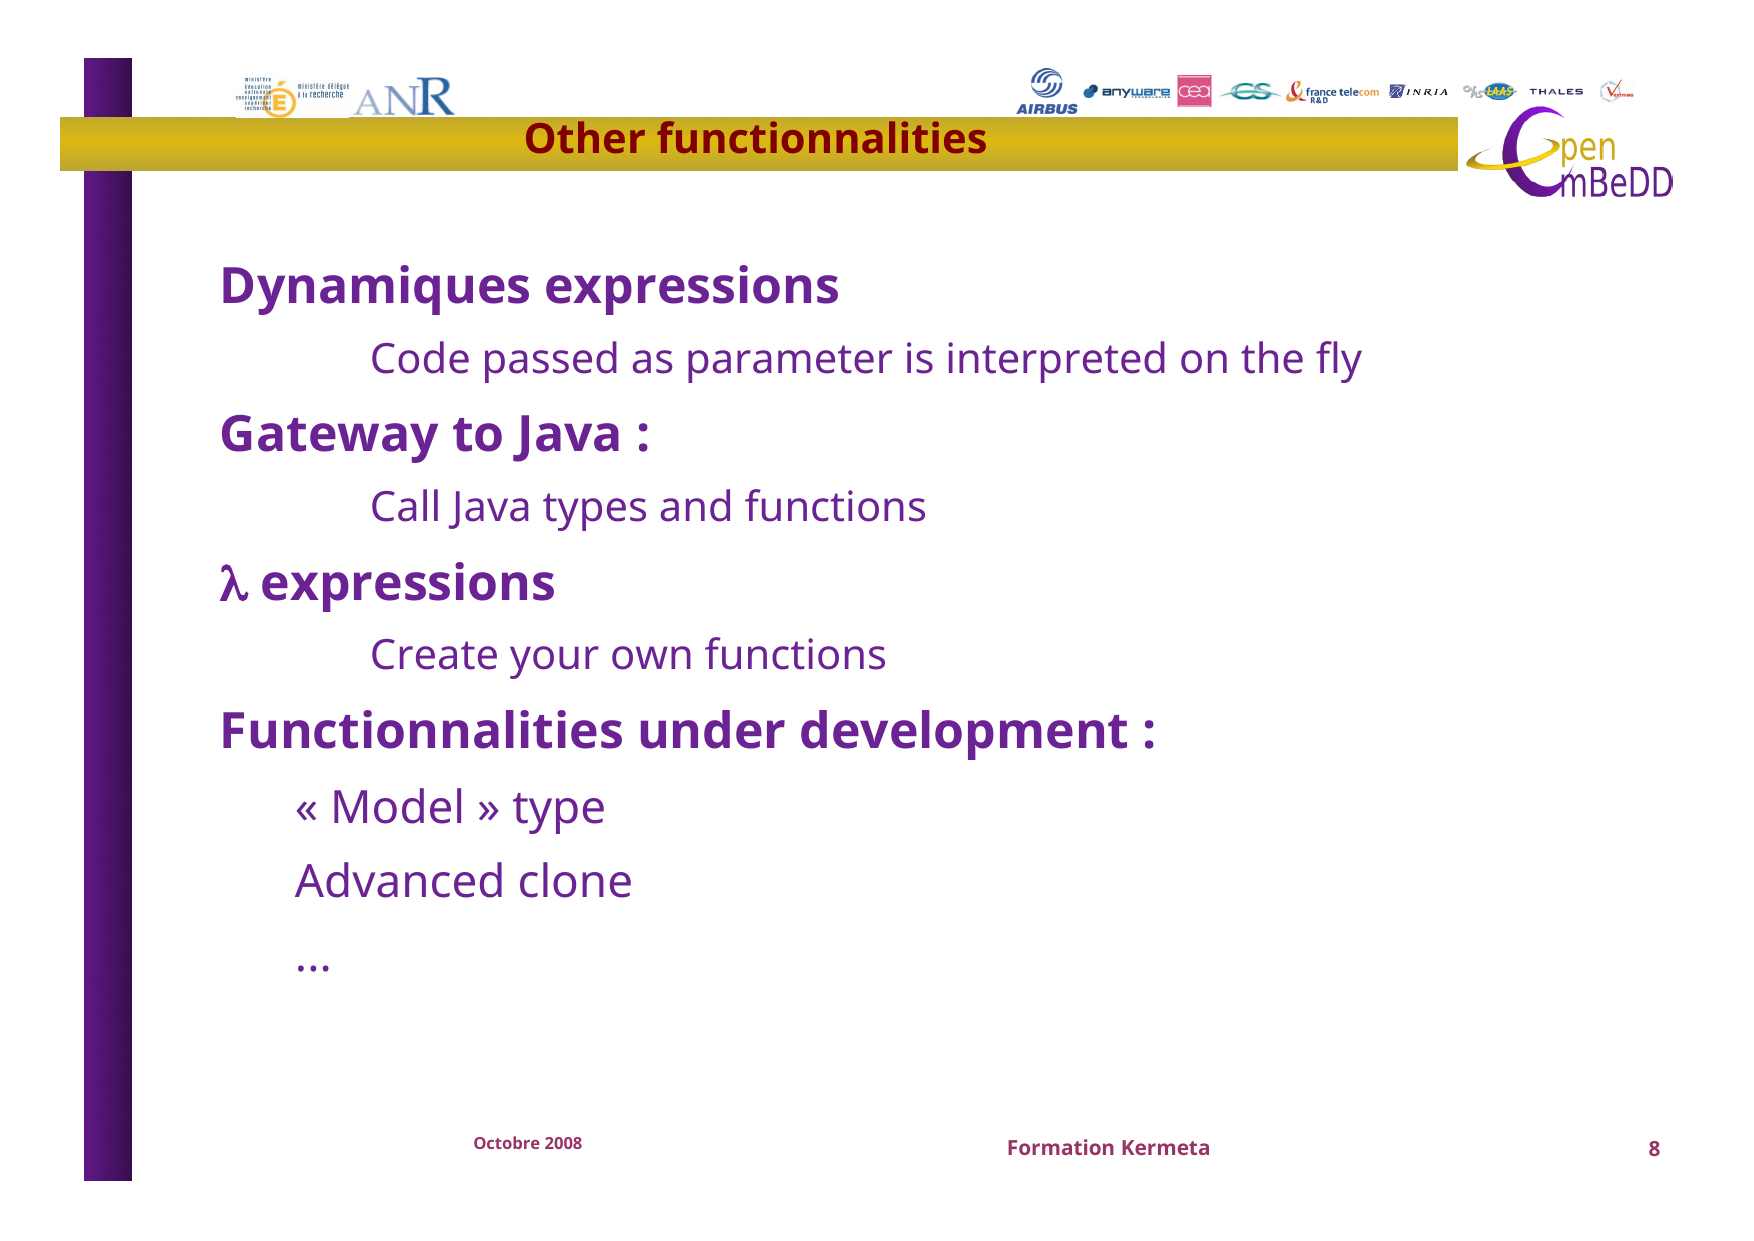

# Other functionnalities
Dynamiques expressions
Code passed as parameter is interpreted on the fly
Gateway to Java :
Call Java types and functions
 expressions
Create your own functions
Functionnalities under development :
« Model » type
Advanced clone
...
Pied de page fixe
Pied de page
8